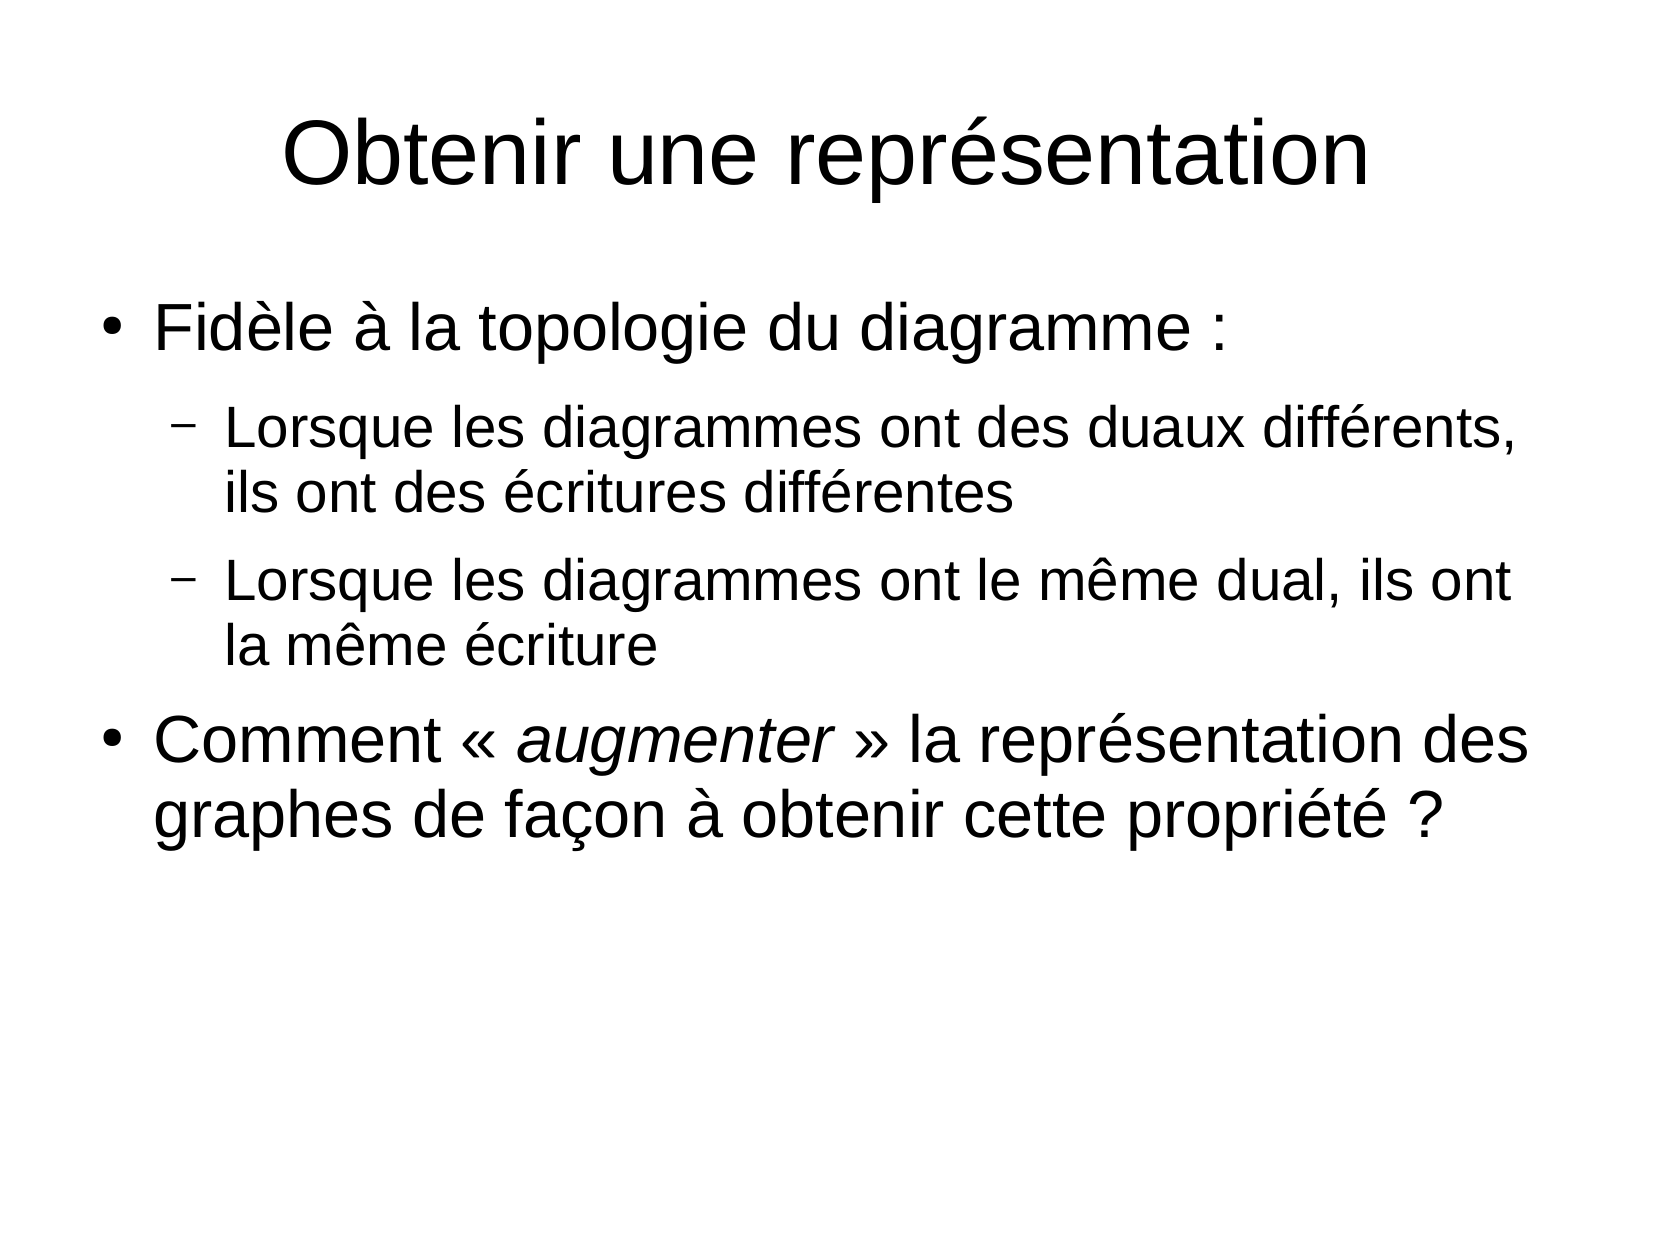

# Obtenir une représentation
Fidèle à la topologie du diagramme :
Lorsque les diagrammes ont des duaux différents, ils ont des écritures différentes
Lorsque les diagrammes ont le même dual, ils ont la même écriture
Comment « augmenter » la représentation des graphes de façon à obtenir cette propriété ?